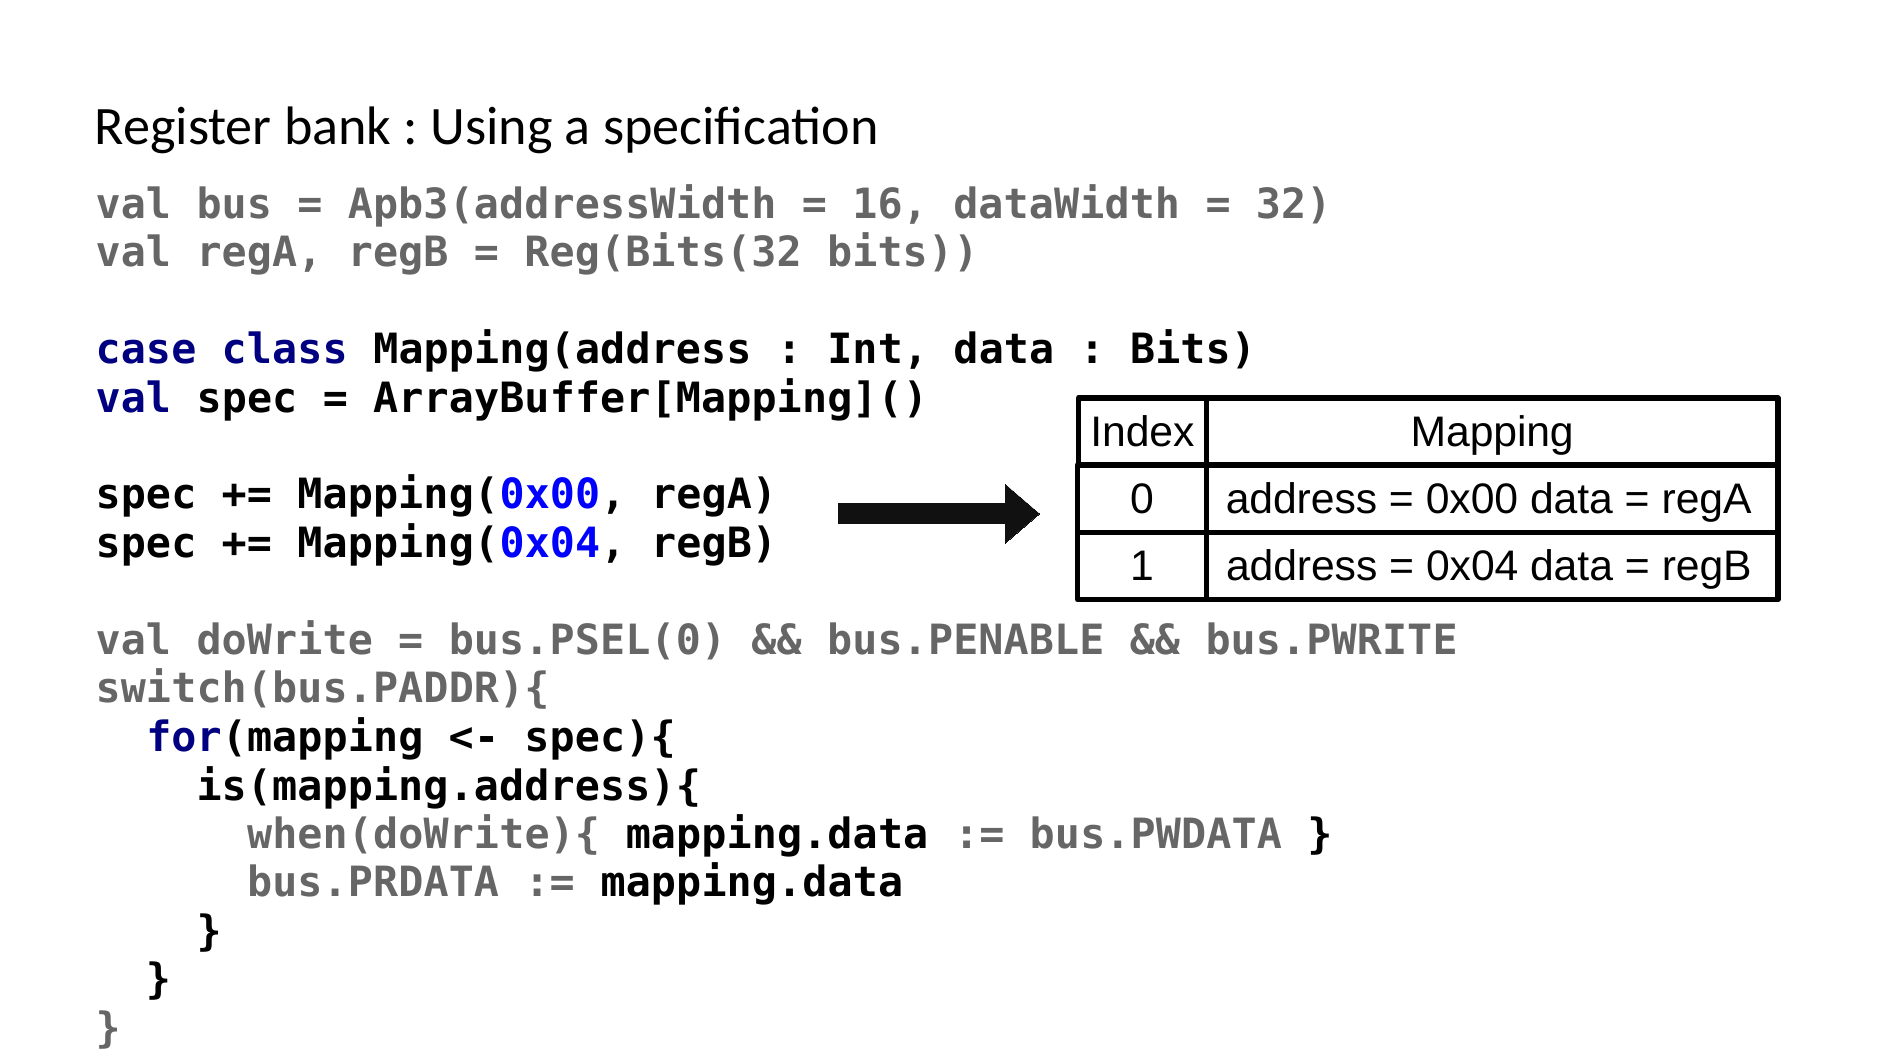

# Register bank : Using a specification
val bus = Apb3(addressWidth = 16, dataWidth = 32)
val regA, regB = Reg(Bits(32 bits))
case class Mapping(address : Int, data : Bits)
val spec = ArrayBuffer[Mapping]()
spec += Mapping(0x00, regA)
spec += Mapping(0x04, regB)
val doWrite = bus.PSEL(0) && bus.PENABLE && bus.PWRITE
switch(bus.PADDR){
 for(mapping <- spec){
 is(mapping.address){
 when(doWrite){ mapping.data := bus.PWDATA }
 bus.PRDATA := mapping.data
 }
 }
}